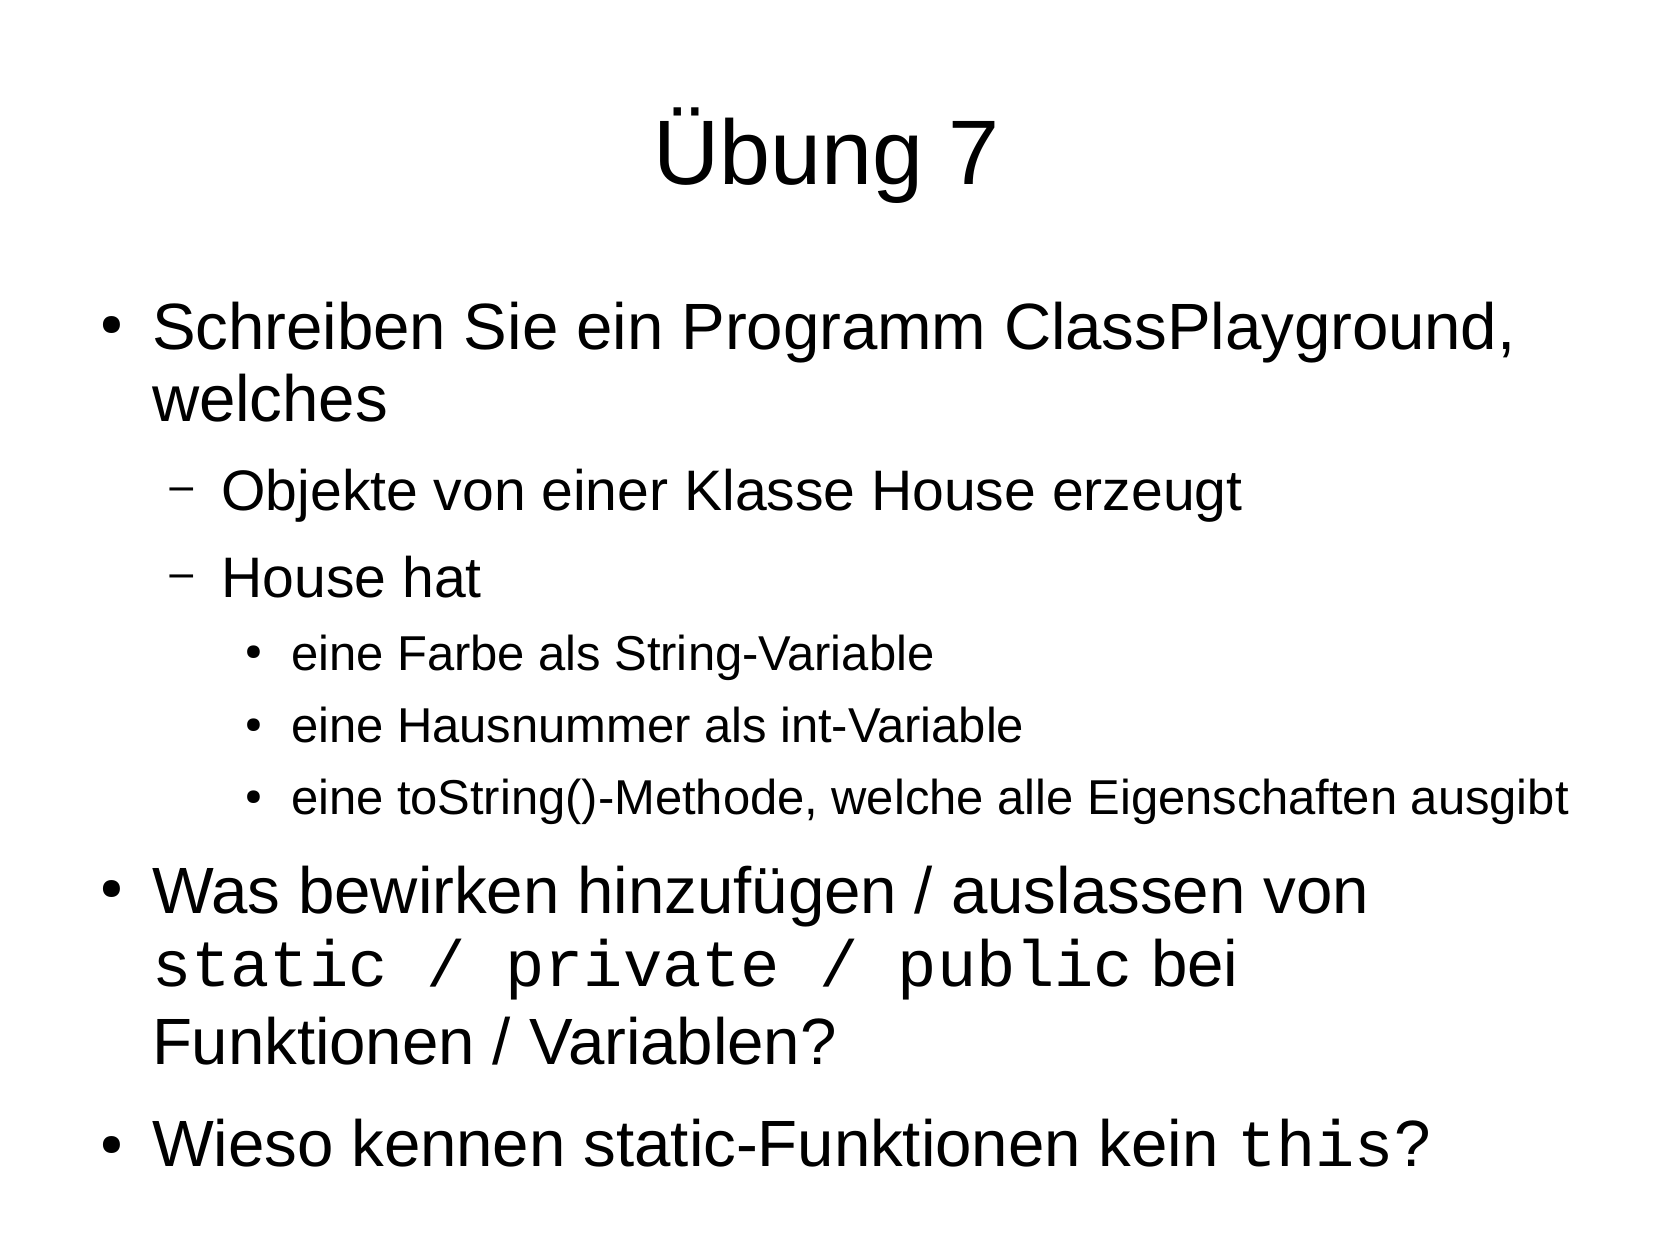

# Übung 7
Schreiben Sie ein Programm ClassPlayground, welches
Objekte von einer Klasse House erzeugt
House hat
eine Farbe als String-Variable
eine Hausnummer als int-Variable
eine toString()-Methode, welche alle Eigenschaften ausgibt
Was bewirken hinzufügen / auslassen von static / private / public bei Funktionen / Variablen?
Wieso kennen static-Funktionen kein this?